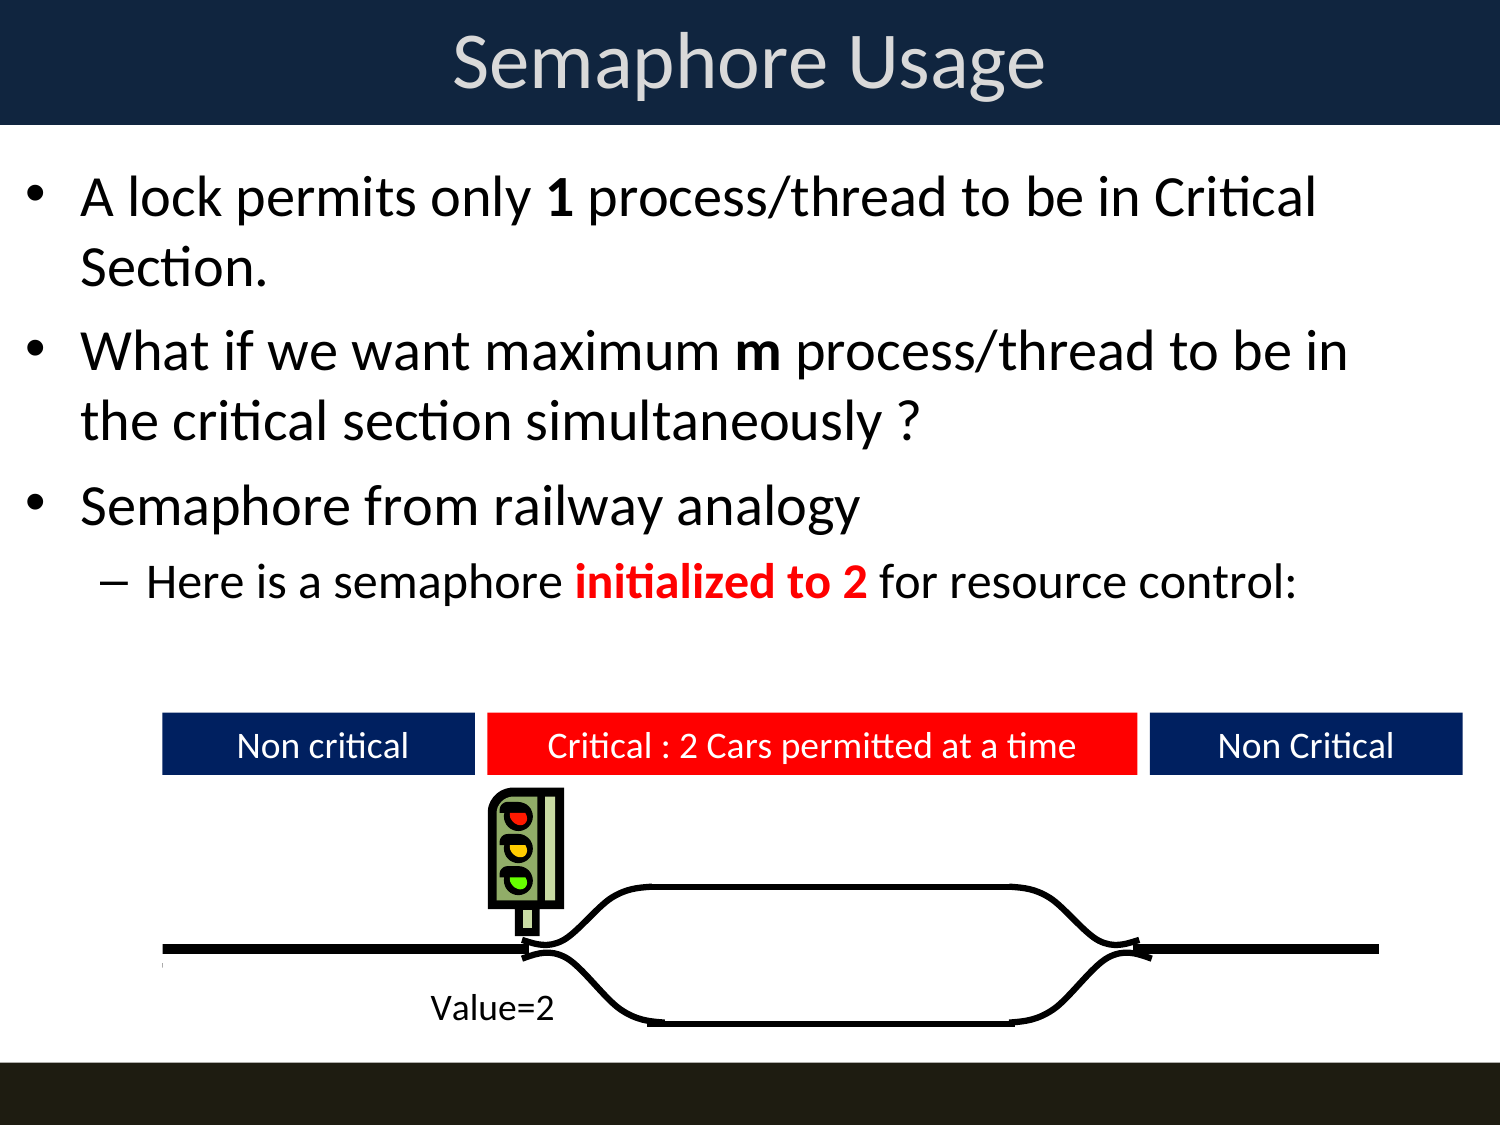

Semaphore Usage
A lock permits only 1 process/thread to be in Critical Section.
What if we want maximum m process/thread to be in the critical section simultaneously ?
Semaphore from railway analogy
Here is a semaphore initialized to 2 for resource control:
 Non critical
Critical : 2 Cars permitted at a time
Non Critical
Value=2
Value=1
Value=0
Value=1
Value=0
Value=2